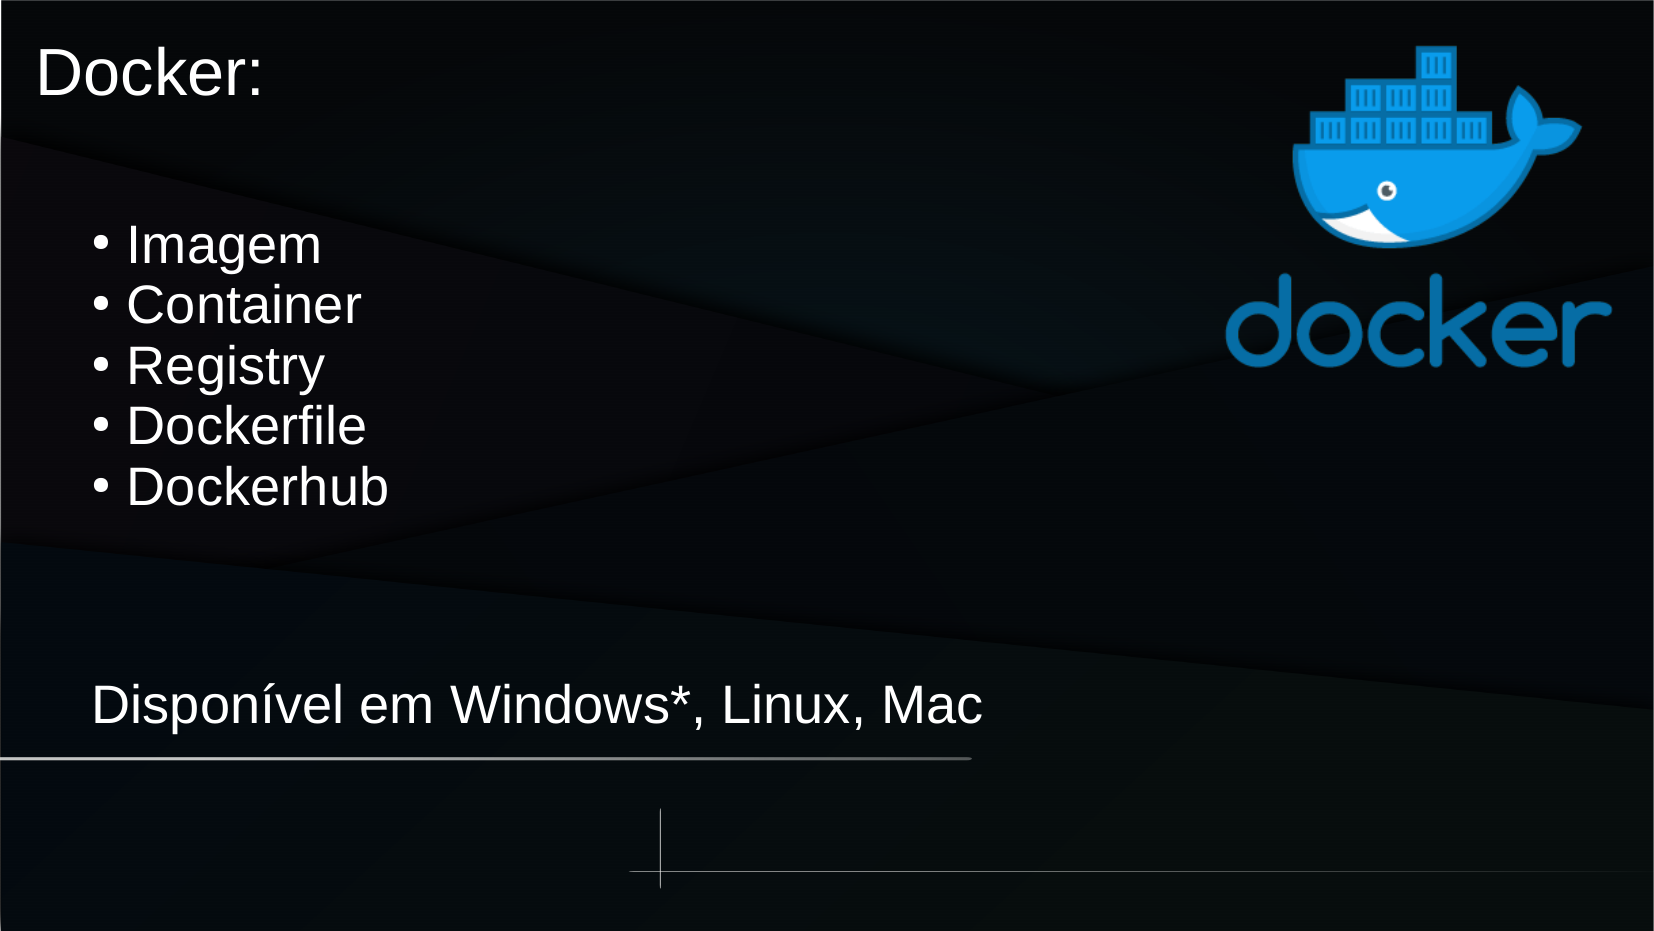

# Docker:
Imagem
Container
Registry
Dockerfile
Dockerhub
Disponível em Windows*, Linux, Mac